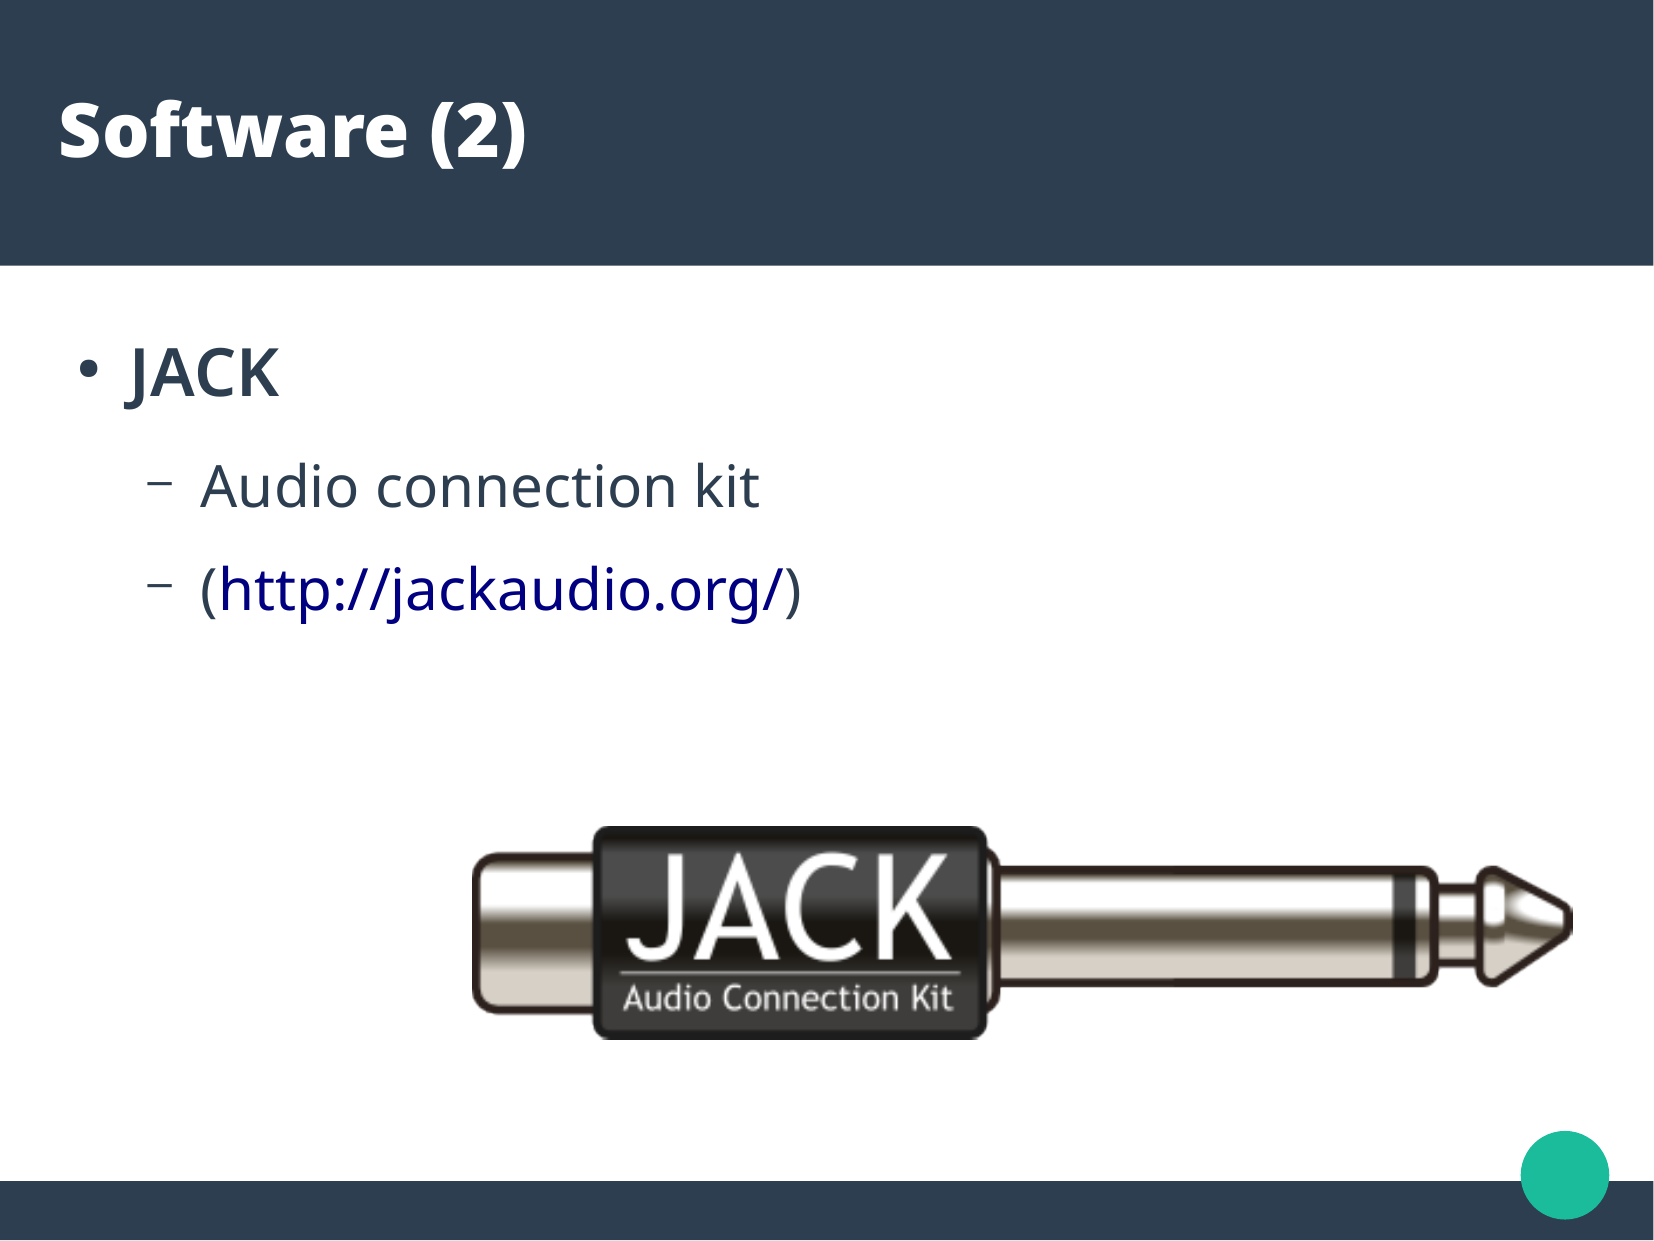

# Software (2)
JACK
Audio connection kit
(http://jackaudio.org/)